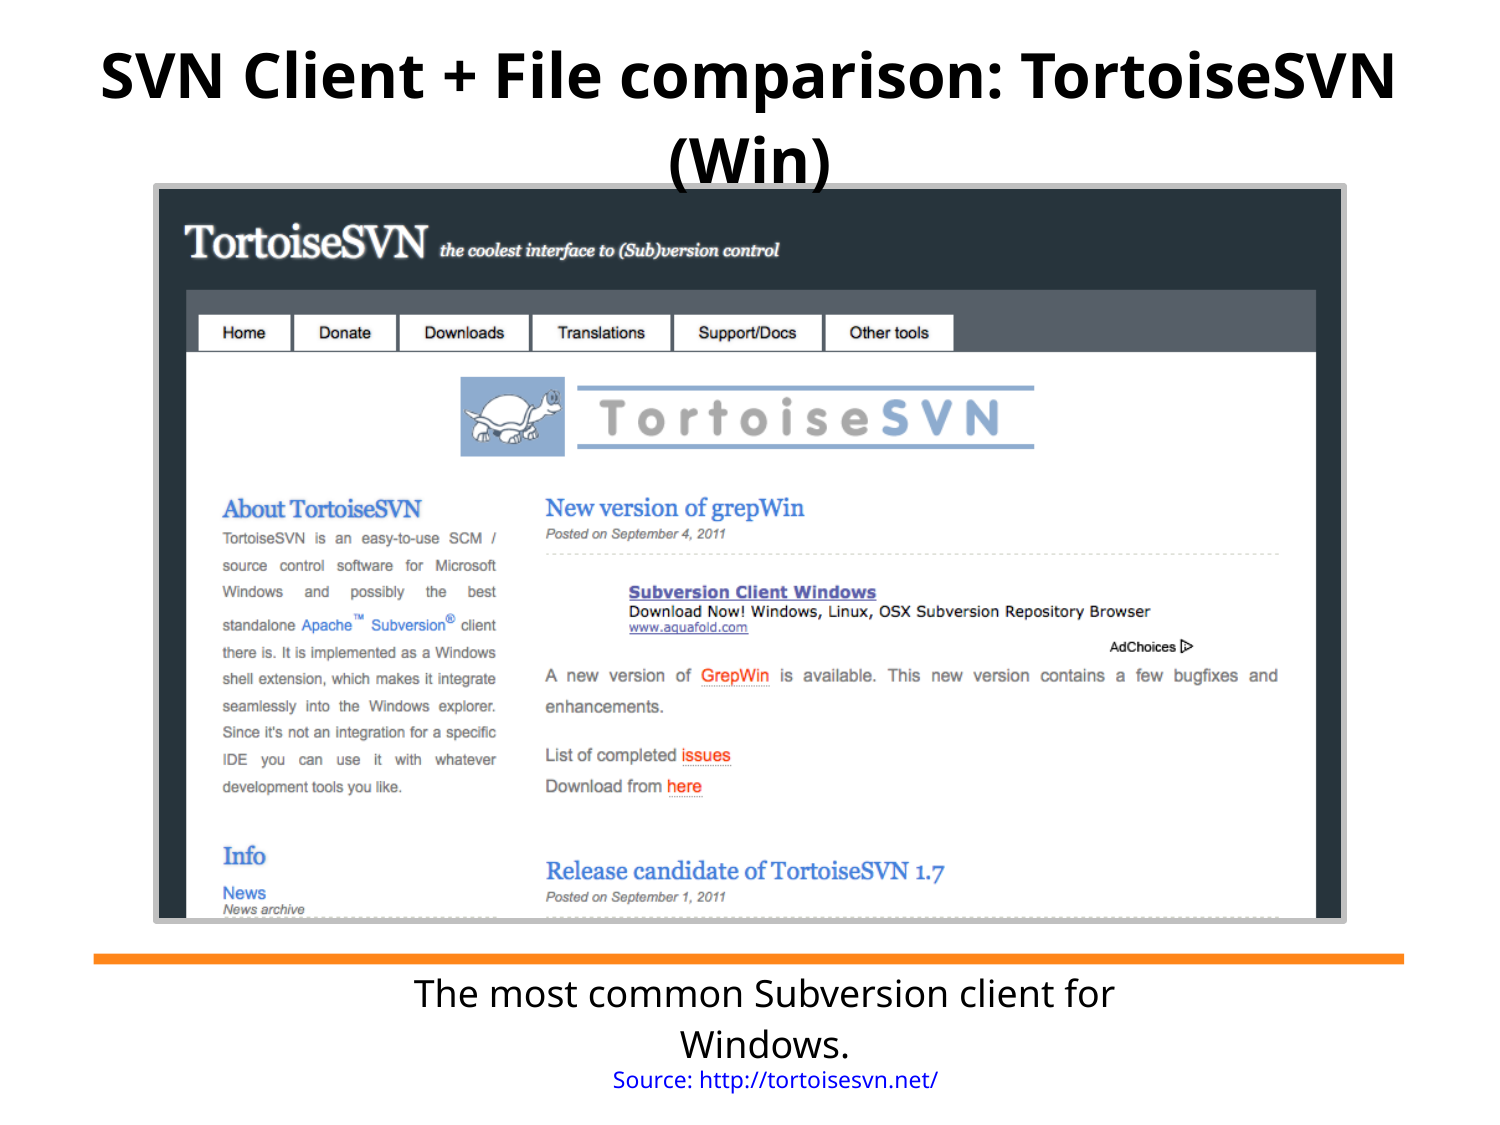

# SVN Client + File comparison: TortoiseSVN (Win)
The most common Subversion client for Windows.
Source: http://tortoisesvn.net/